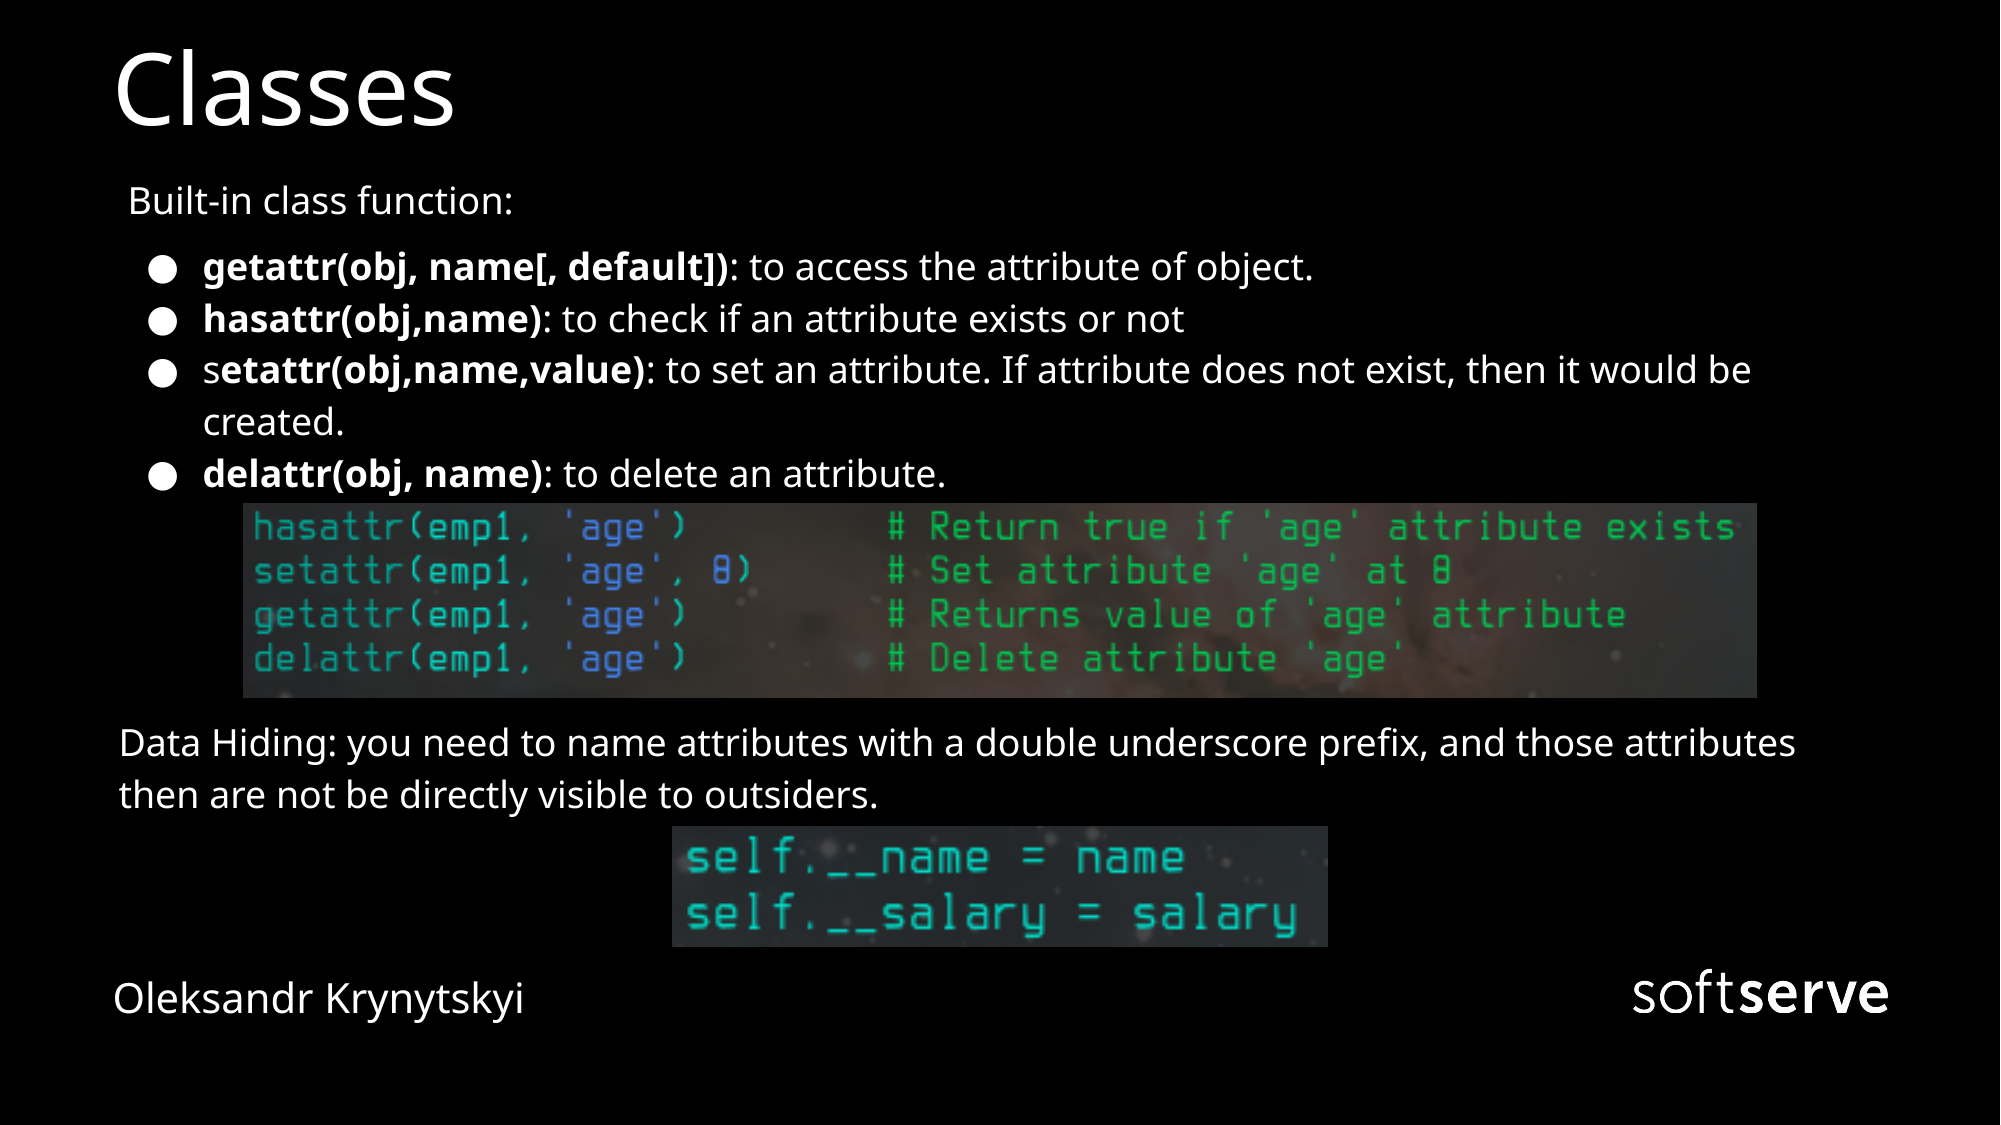

# Classes
Built-in class function:
getattr(obj, name[, default]): to access the attribute of object.
hasattr(obj,name): to check if an attribute exists or not
setattr(obj,name,value): to set an attribute. If attribute does not exist, then it would be created.
delattr(obj, name): to delete an attribute.
Data Hiding: you need to name attributes with a double underscore prefix, and those attributes then are not be directly visible to outsiders.
Oleksandr Krynytskyi